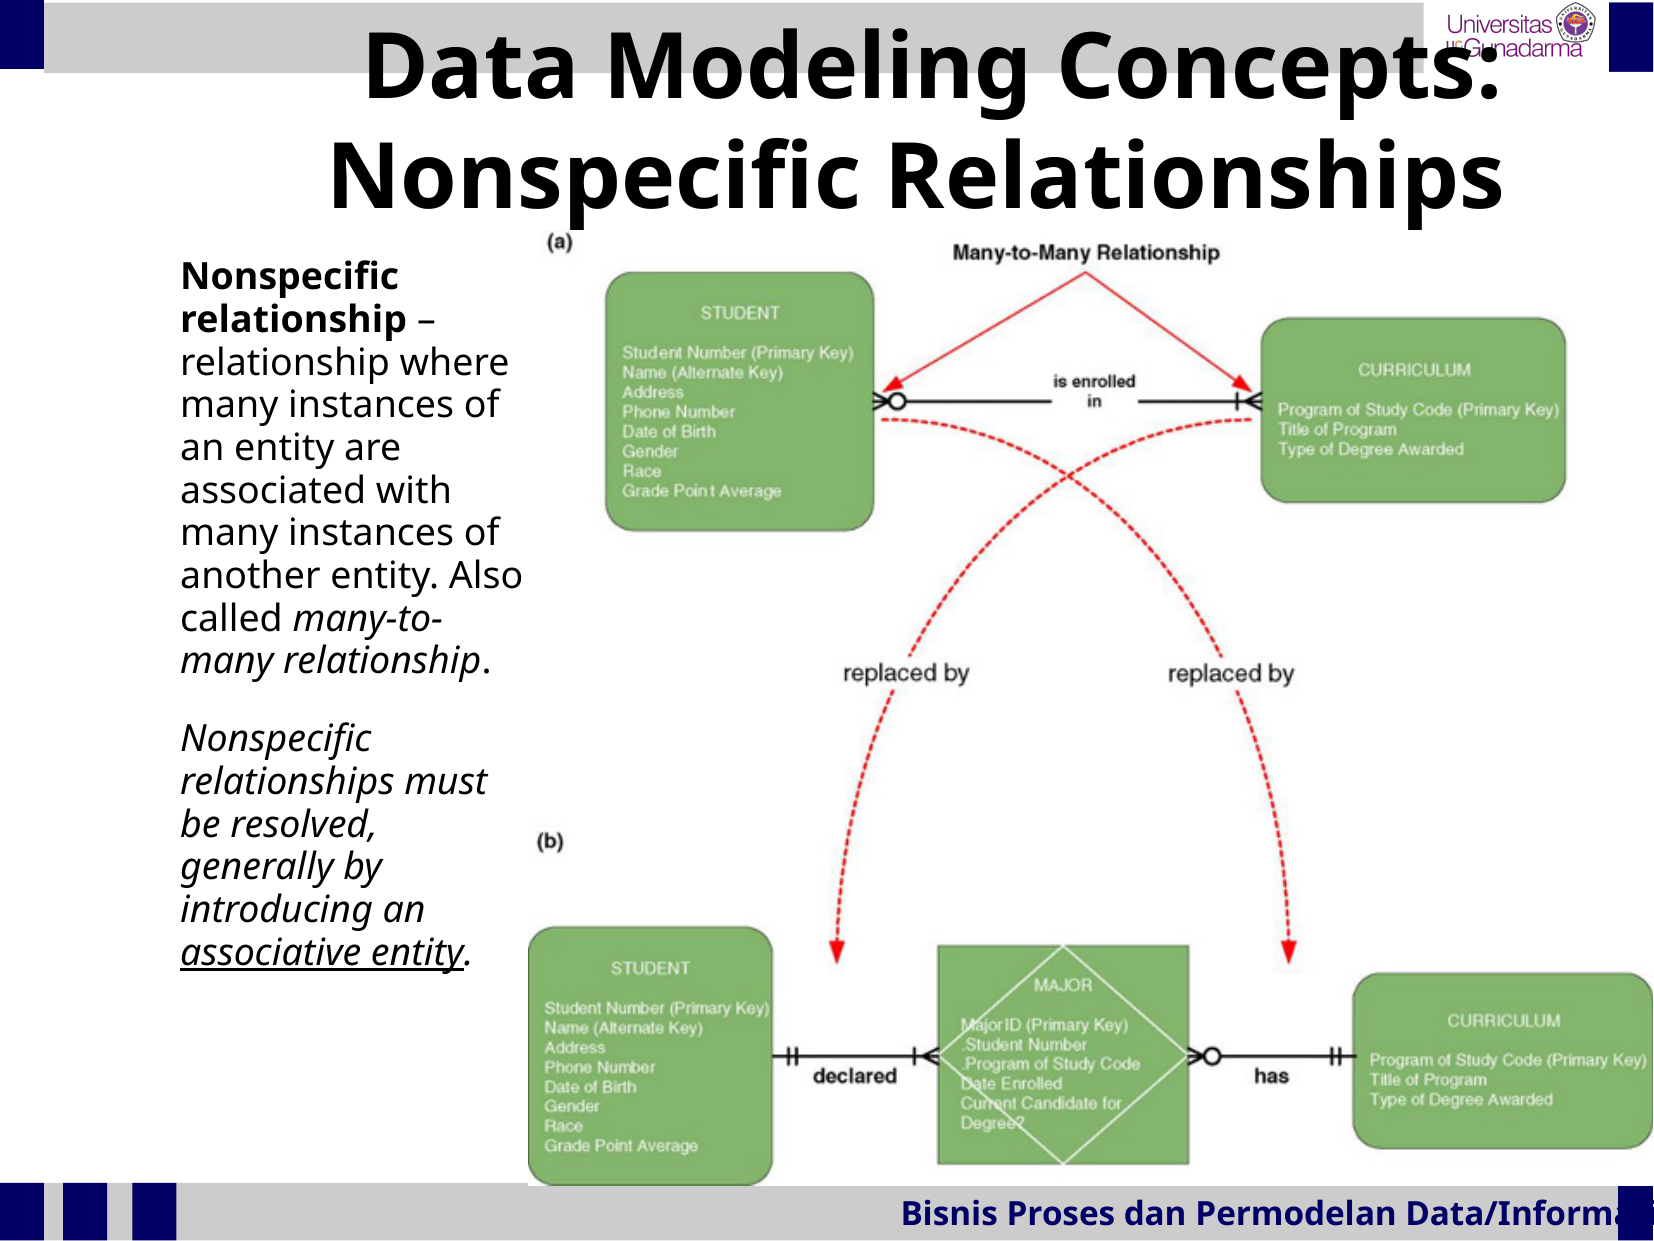

# Data Modeling Concepts: Nonspecific Relationships
Nonspecific relationship – relationship where many instances of an entity are associated with many instances of another entity. Also called many-to-many relationship.
Nonspecific relationships must
be resolved, generally by introducing an associative entity.
148